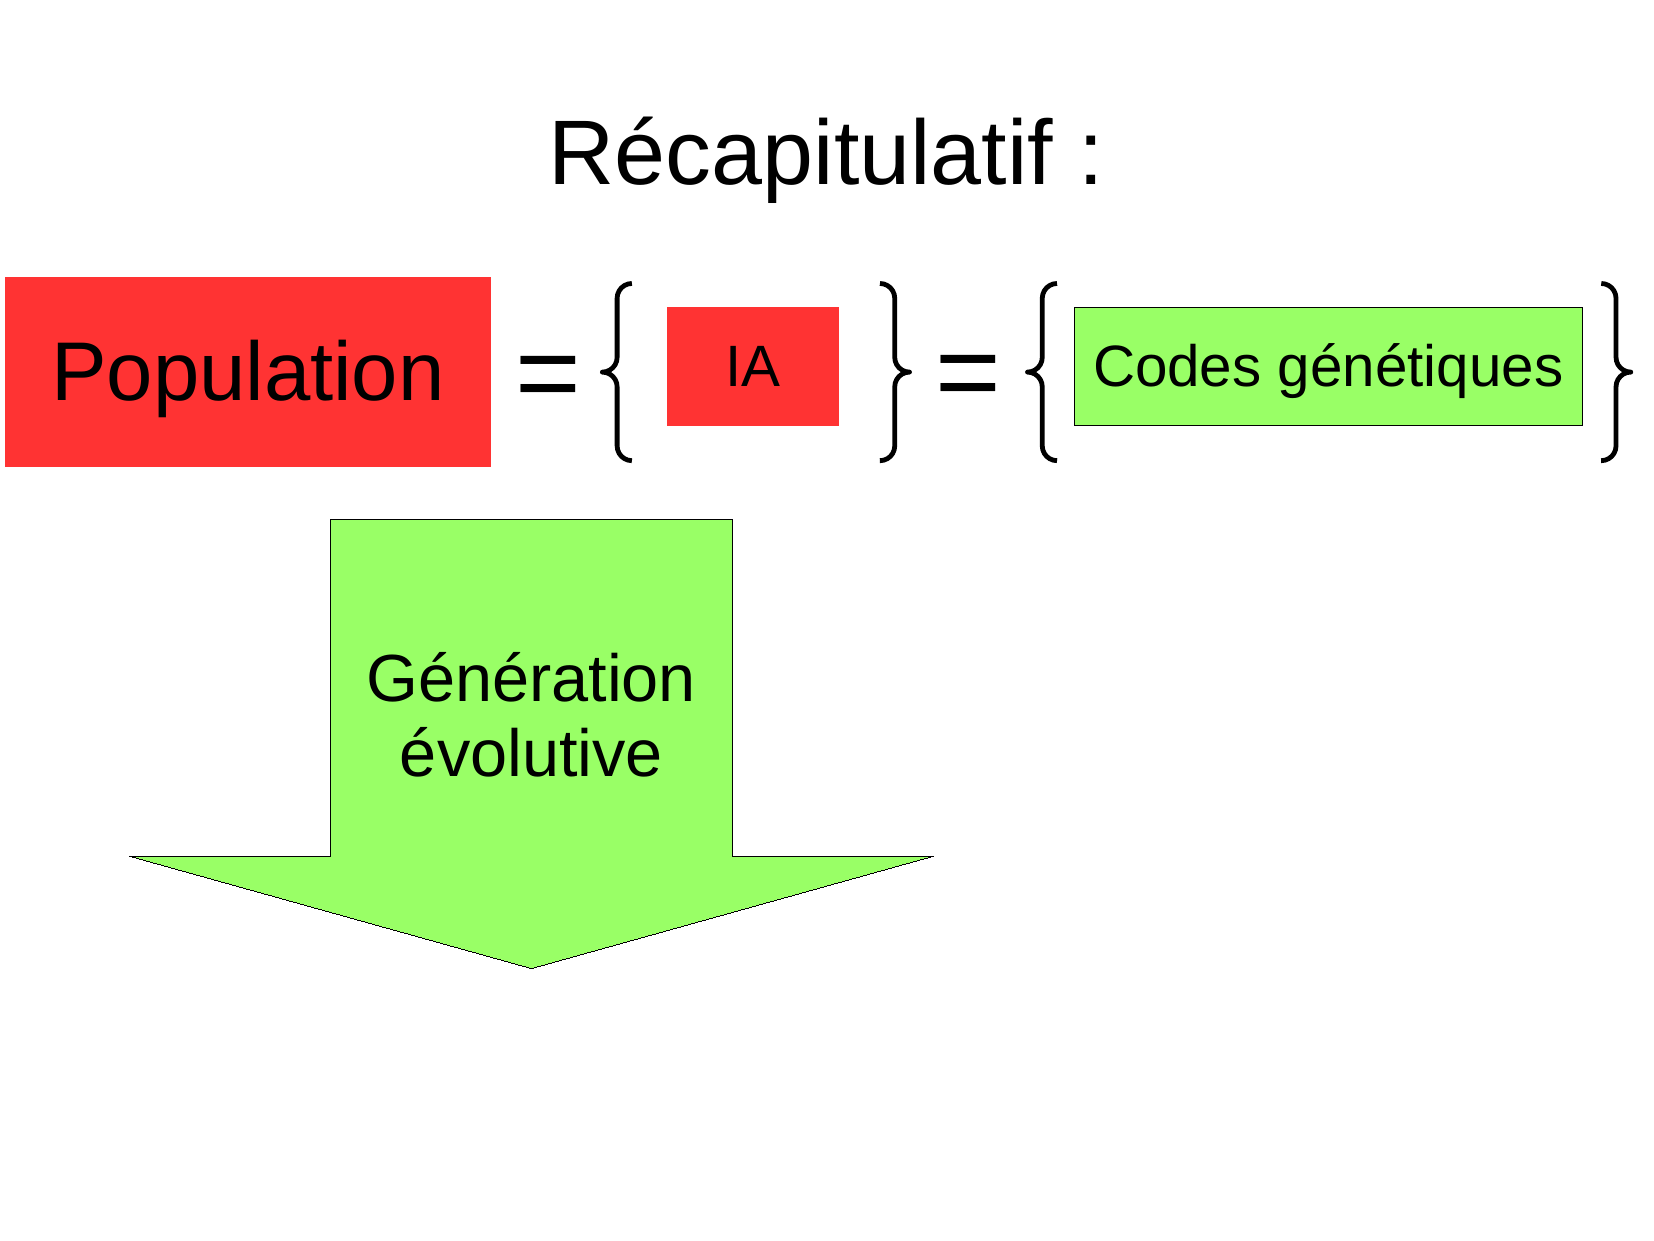

# Récapitulatif :
Population
=
=
IA
Codes génétiques
Génération
évolutive